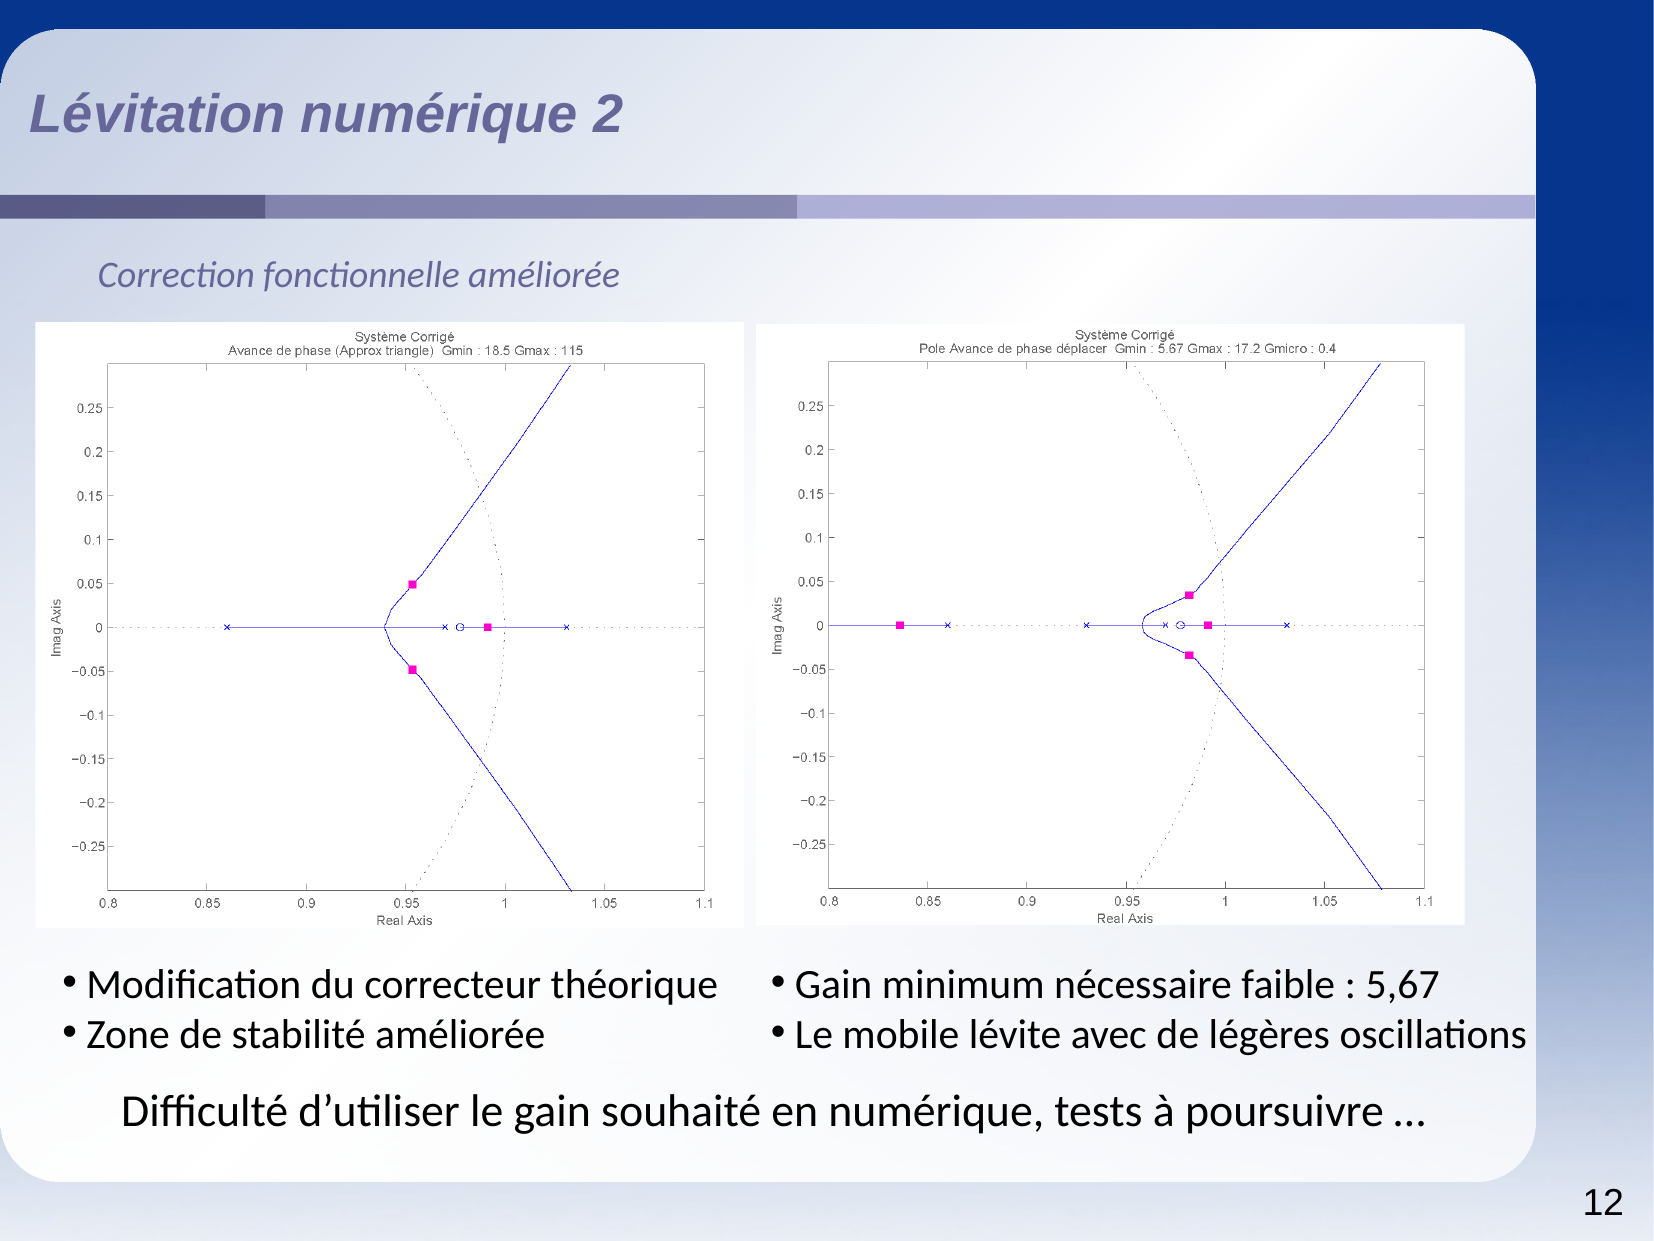

# Lévitation numérique 2
Correction fonctionnelle améliorée
 Modification du correcteur théorique
 Zone de stabilité améliorée
 Gain minimum nécessaire faible : 5,67
 Le mobile lévite avec de légères oscillations
Difficulté d’utiliser le gain souhaité en numérique, tests à poursuivre …
12